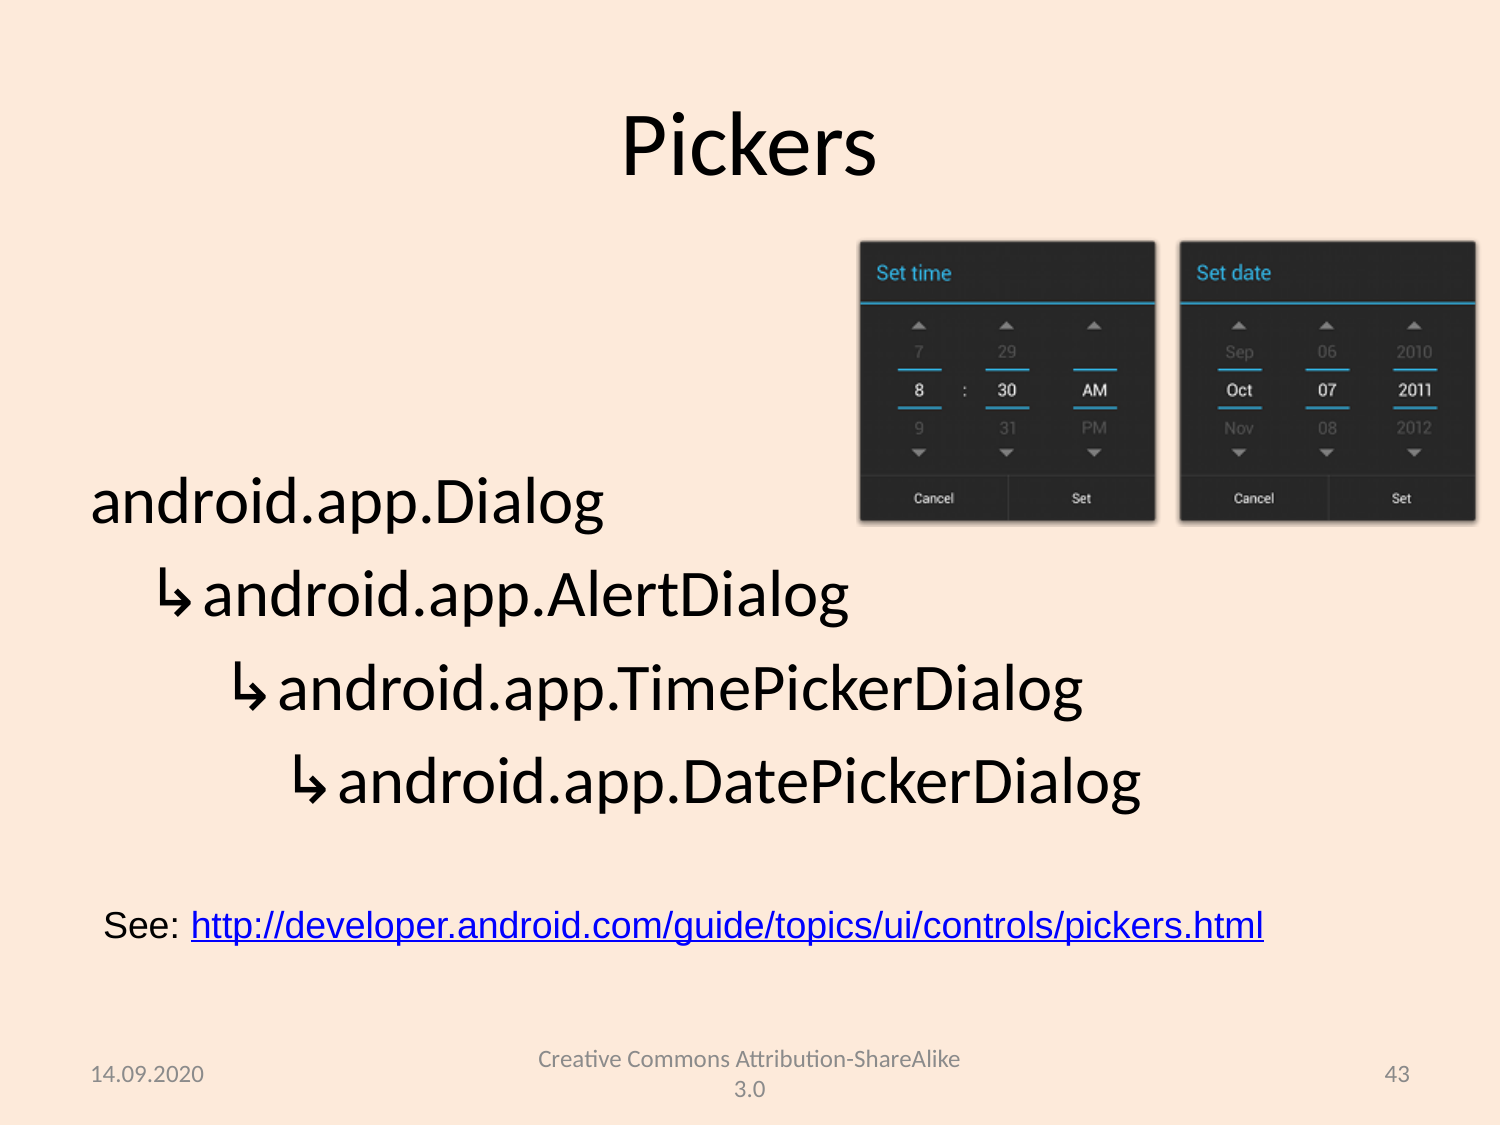

# Pickers
android.app.Dialog
	↳android.app.AlertDialog
		↳android.app.TimePickerDialog
		 ↳android.app.DatePickerDialog
See: http://developer.android.com/guide/topics/ui/controls/pickers.html
14.09.2020
Creative Commons Attribution-ShareAlike 3.0